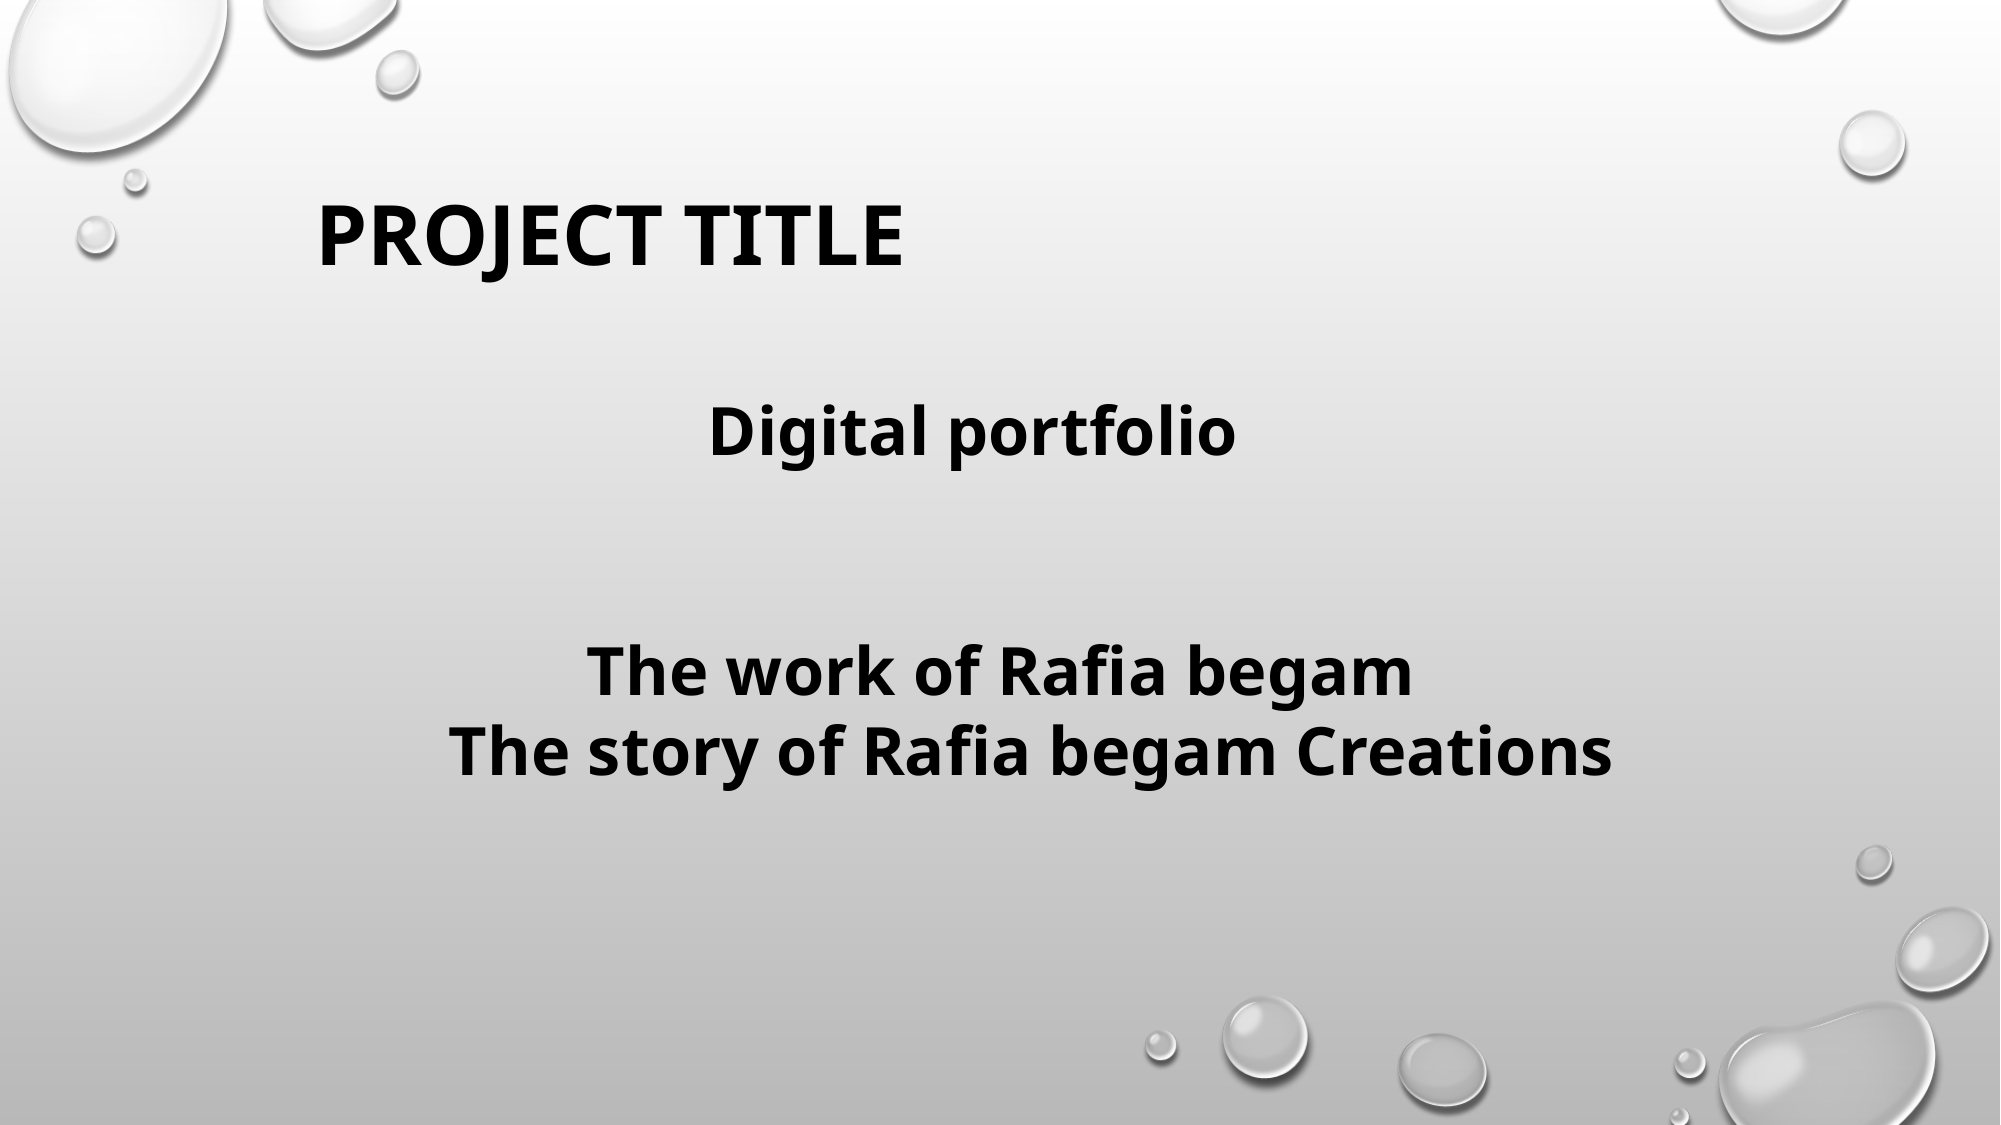

# Project title
 Digital portfolio
 The work of Rafia begam
The story of Rafia begam Creations